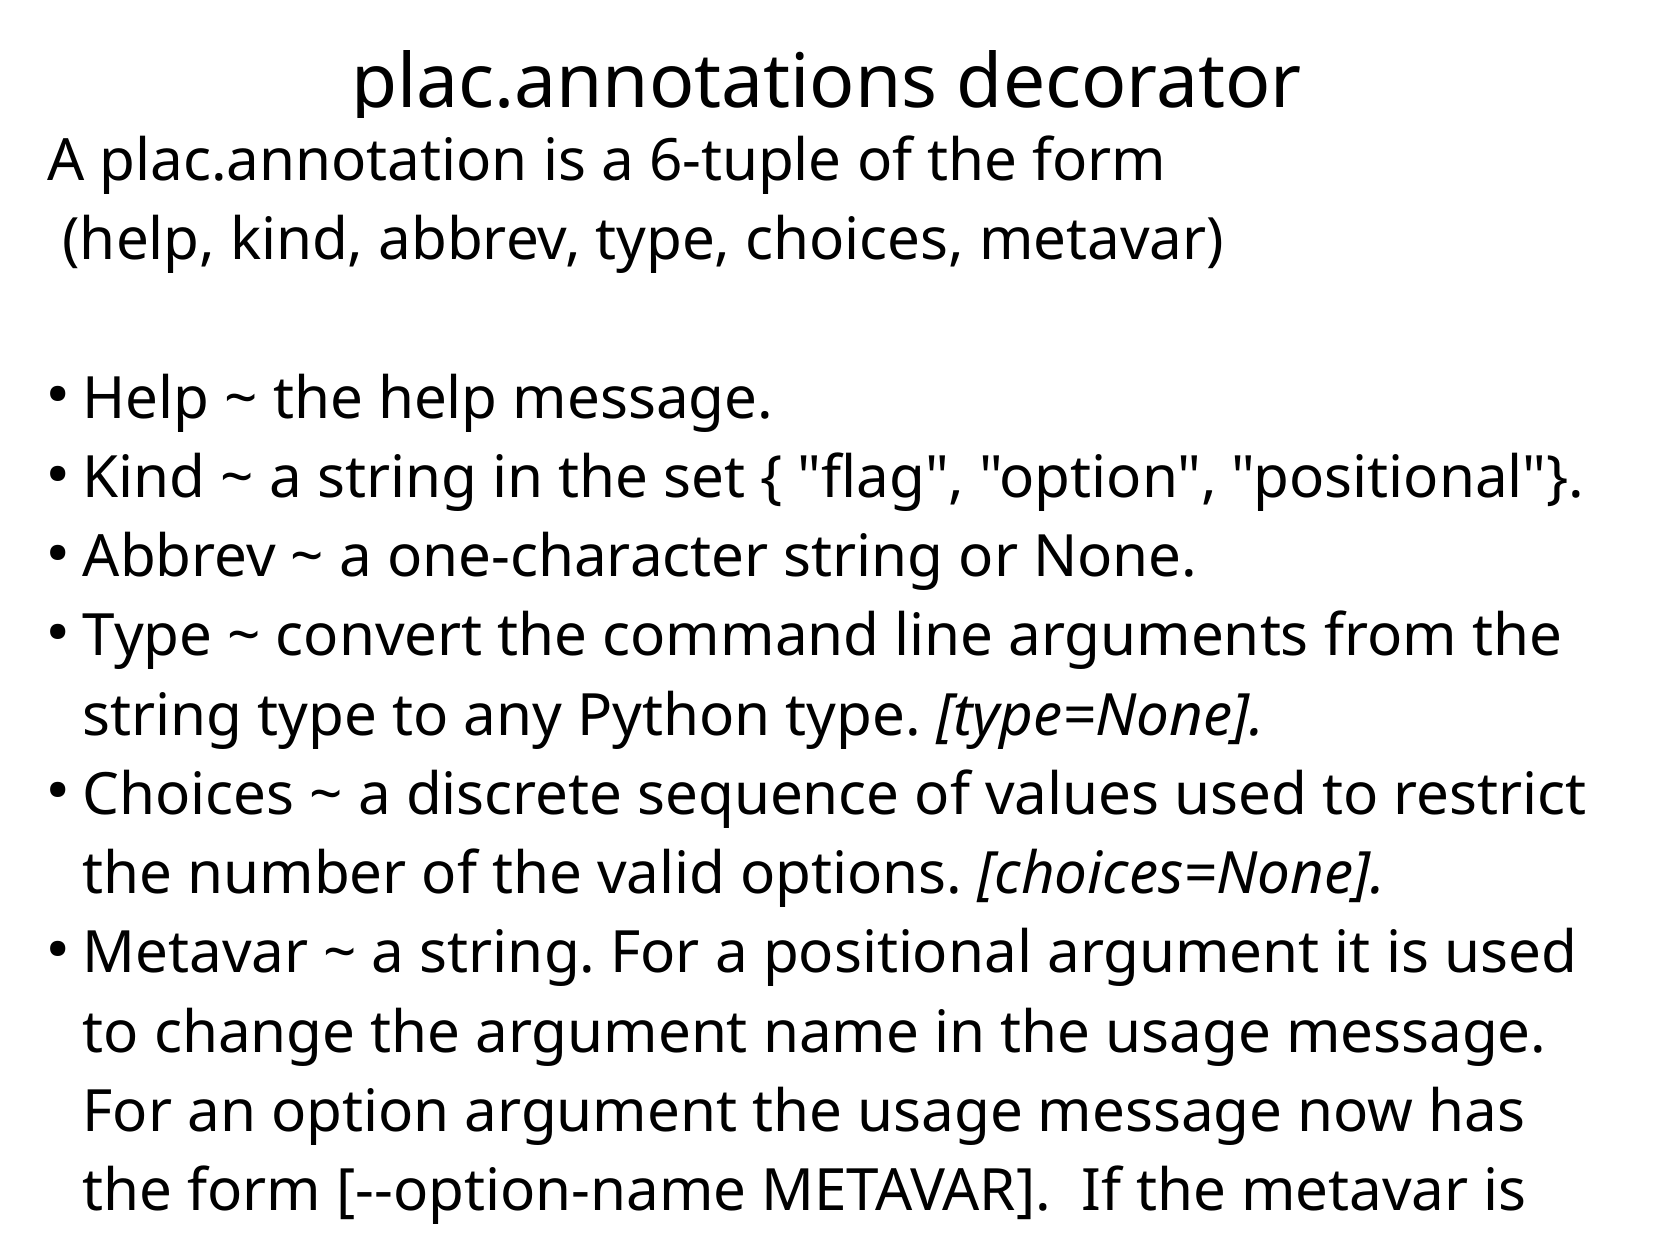

# plac.annotations decorator
A plac.annotation is a 6-tuple of the form
 (help, kind, abbrev, type, choices, metavar)
Help ~ the help message.
Kind ~ a string in the set { "flag", "option", "positional"}.
Abbrev ~ a one-character string or None.
Type ~ convert the command line arguments from the string type to any Python type. [type=None].
Choices ~ a discrete sequence of values used to restrict the number of the valid options. [choices=None].
Metavar ~ a string. For a positional argument it is used to change the argument name in the usage message. For an option argument the usage message now has the form [--option-name METAVAR]. If the metavar is None, then it is equal to the uppercased name of the argument, unless the argument has a default: then it is equal to the stringified form of the default. [metavar=None].